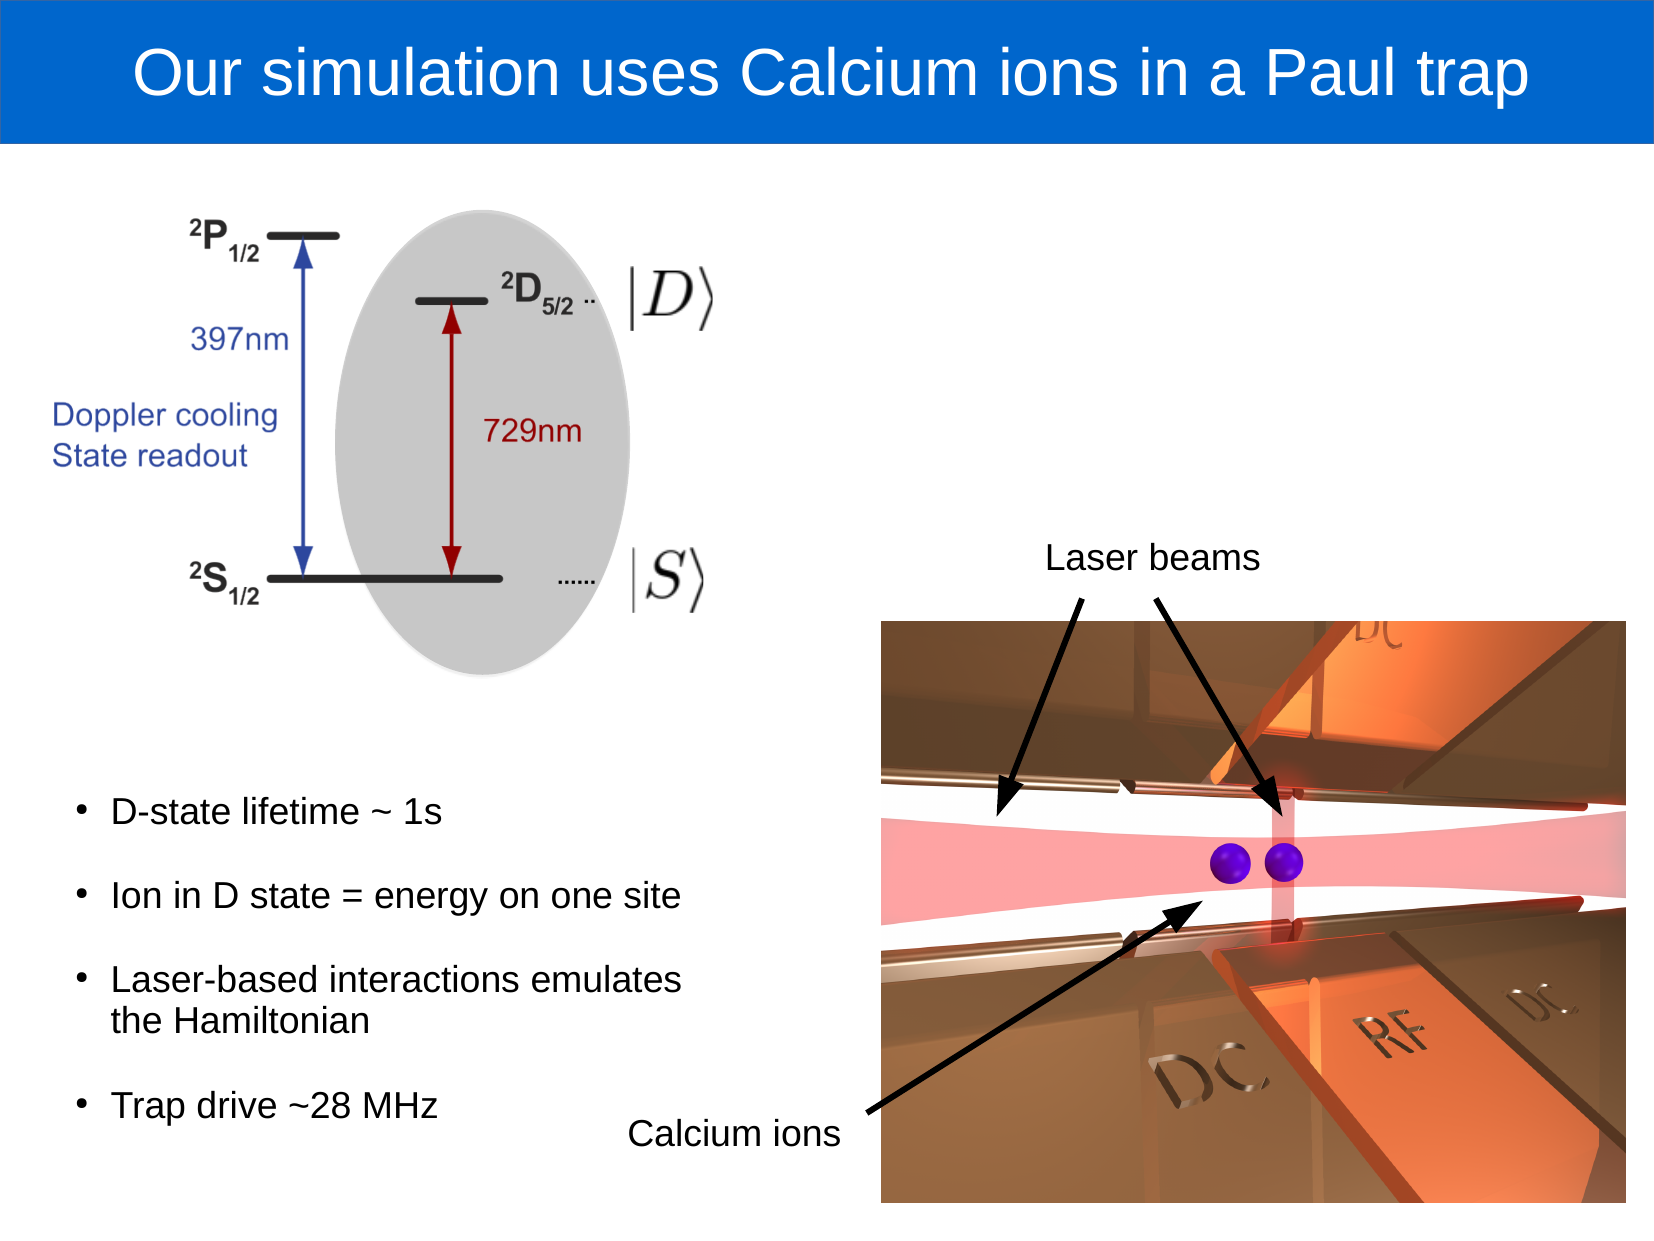

# Our simulation uses Calcium ions in a Paul trap
Laser beams
D-state lifetime ~ 1s
Ion in D state = energy on one site
Laser-based interactions emulates
the Hamiltonian
Trap drive ~28 MHz
Calcium ions